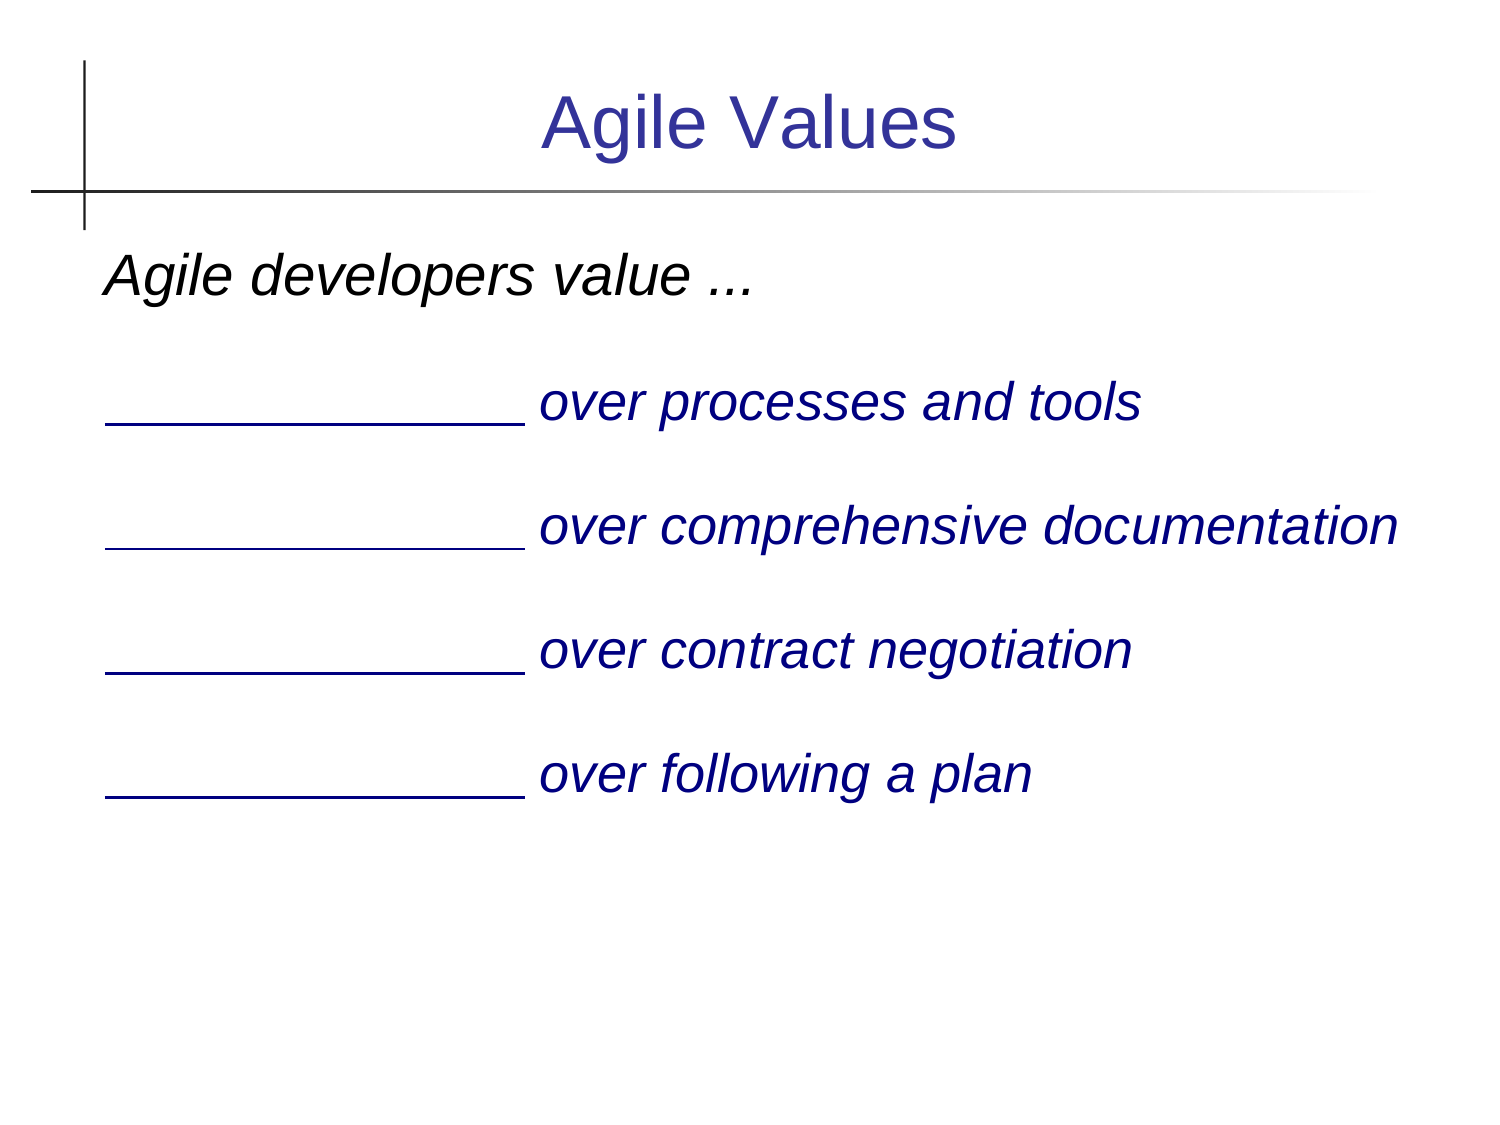

# Agile Values
Agile developers value ...
 over processes and tools
 over comprehensive documentation
 over contract negotiation
 over following a plan